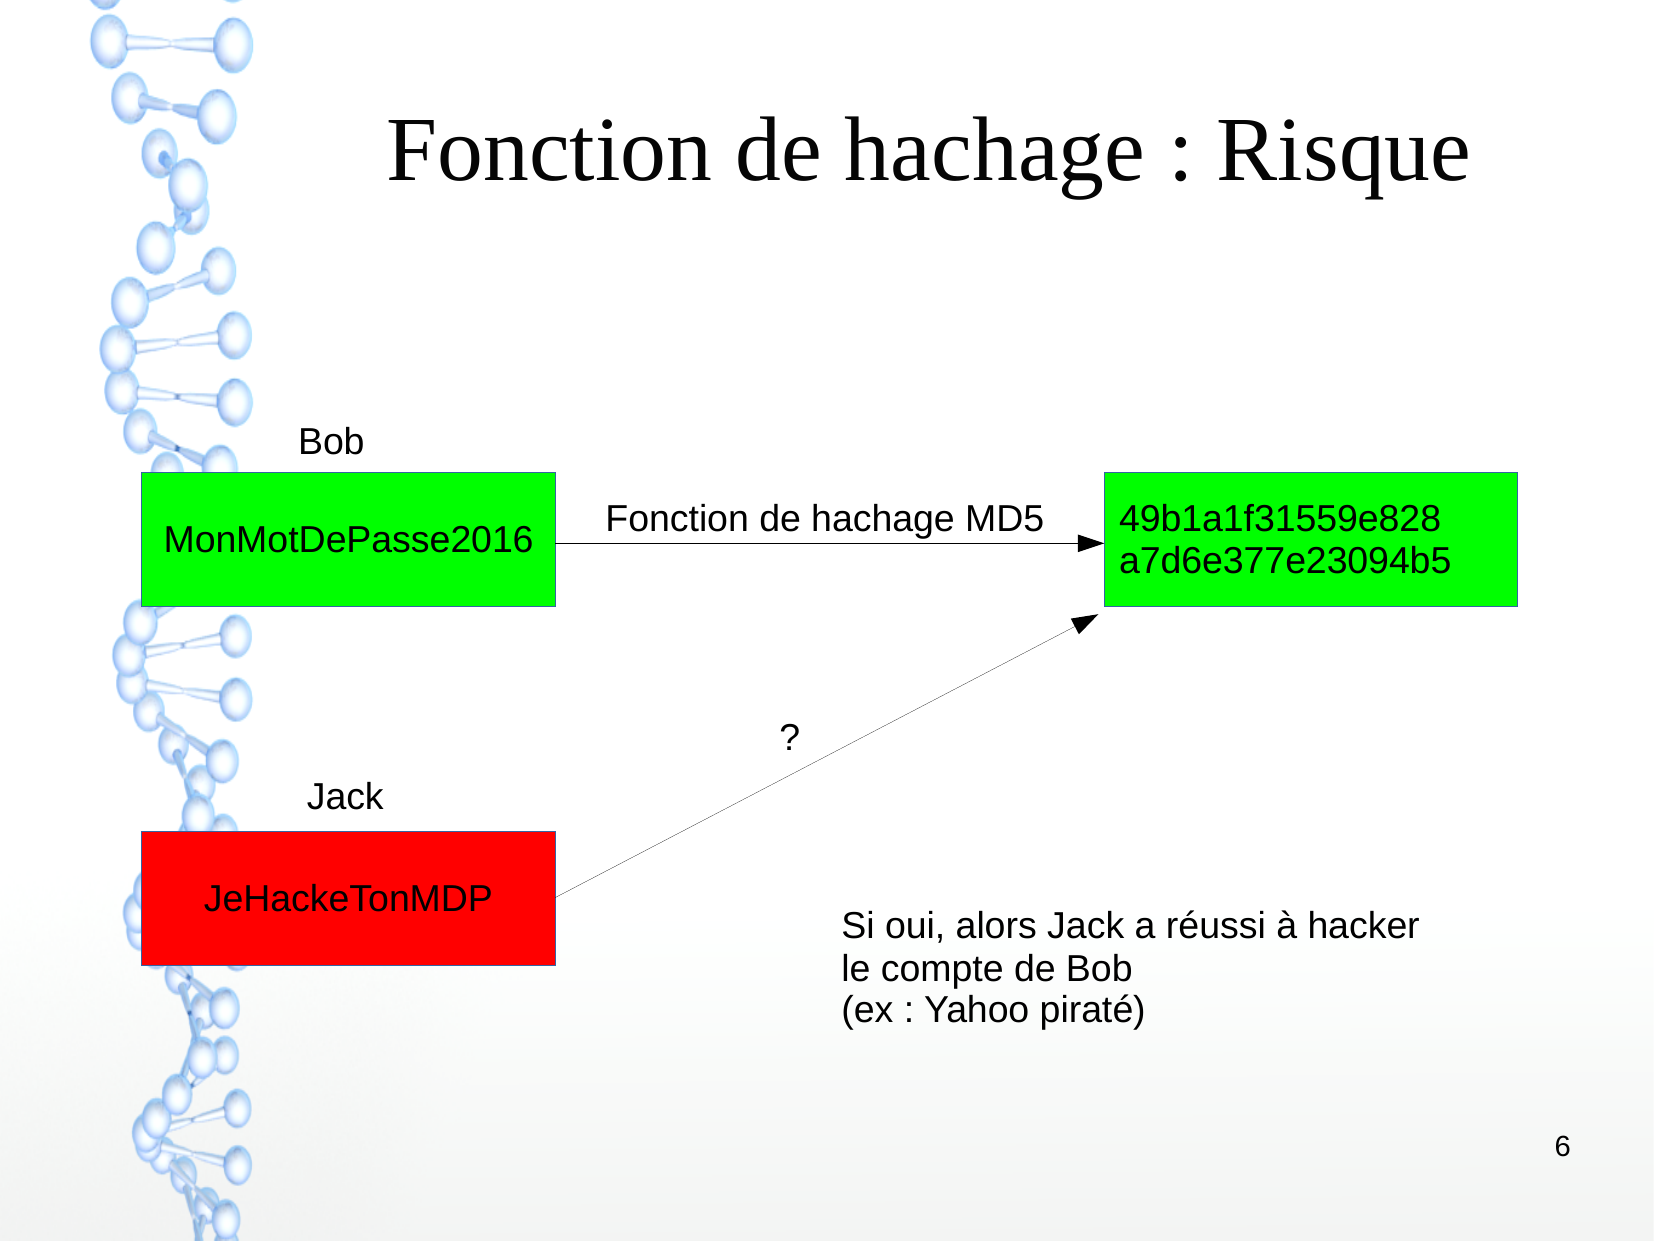

# Fonction de hachage : Risque
Bob
MonMotDePasse2016
49b1a1f31559e828
a7d6e377e23094b5
Fonction de hachage MD5
?
Jack
JeHackeTonMDP
Si oui, alors Jack a réussi à hacker
le compte de Bob
(ex : Yahoo piraté)
6